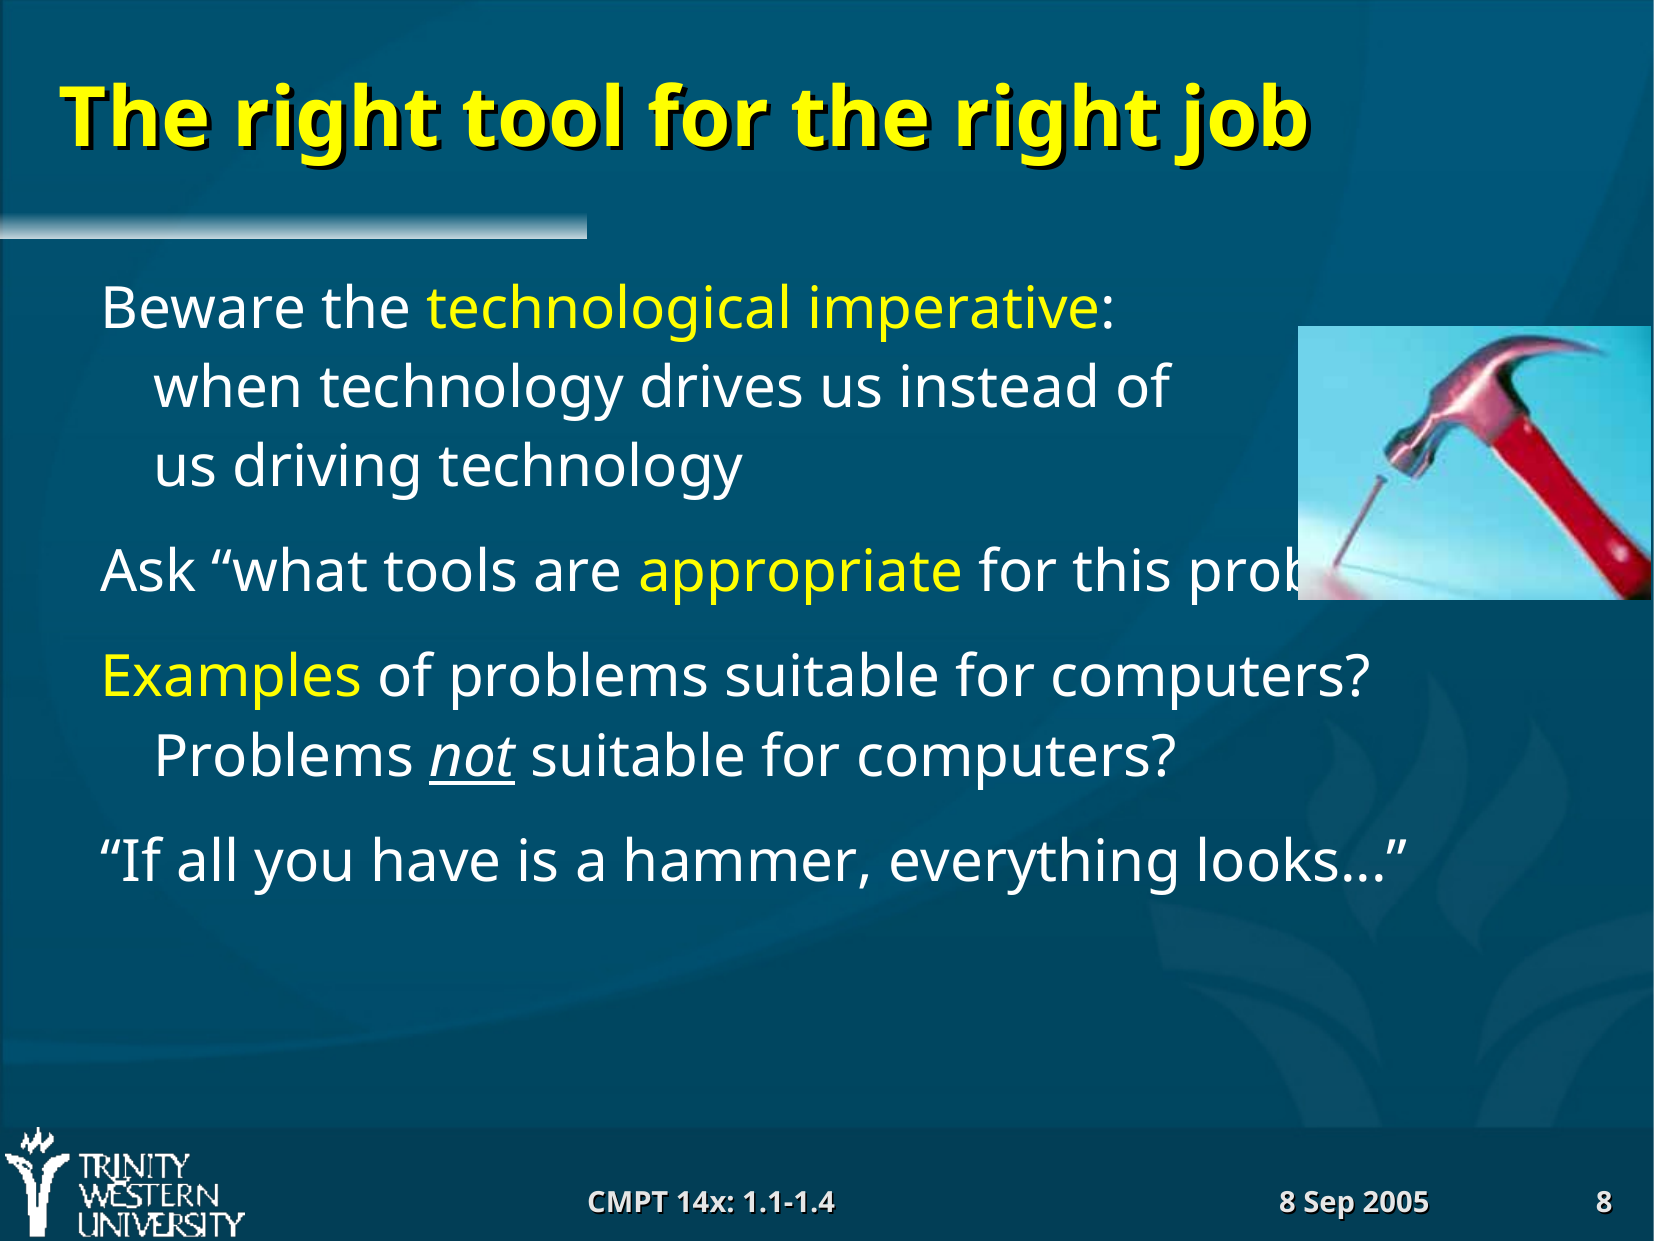

# The right tool for the right job
Beware the technological imperative:
when technology drives us instead of
us driving technology
Ask “what tools are appropriate for this problem?”
Examples of problems suitable for computers?
Problems not suitable for computers?
“If all you have is a hammer, everything looks...”
CMPT 14x: 1.1-1.4
8 Sep 2005
8